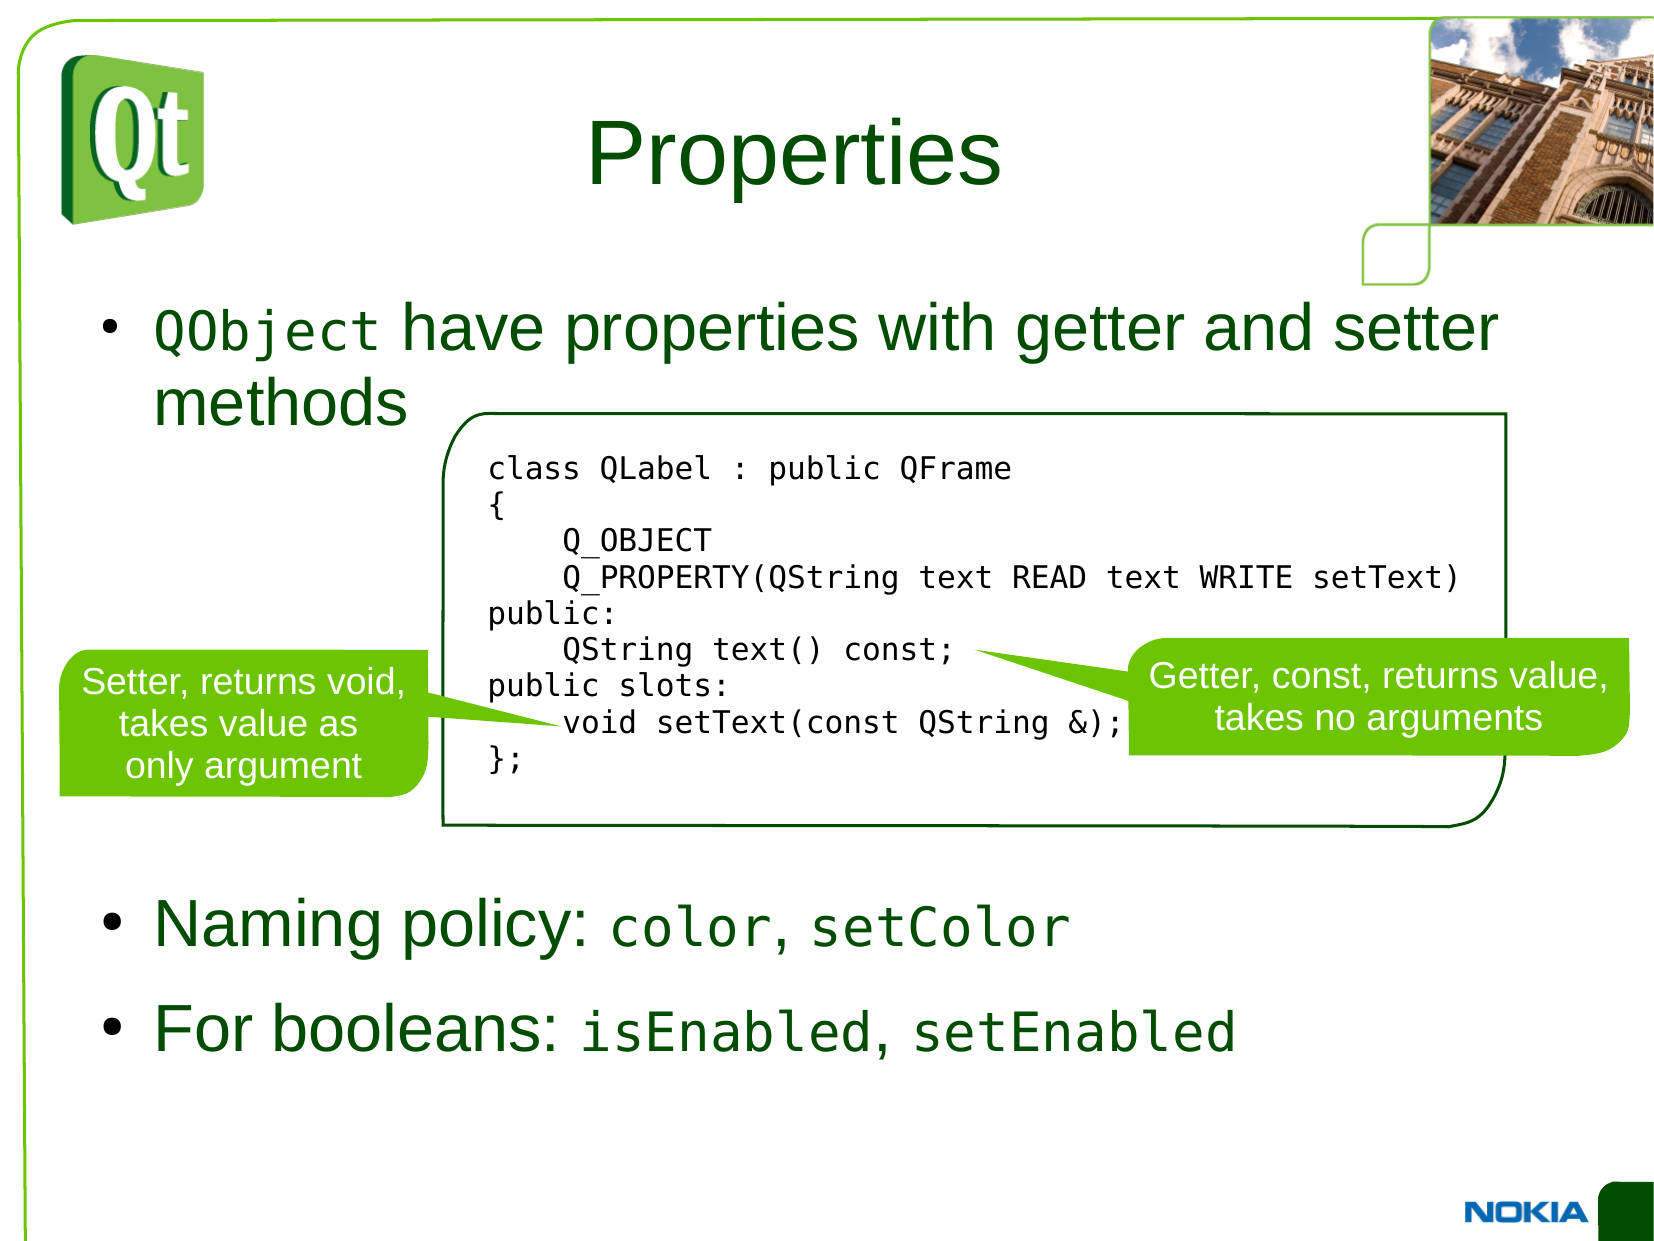

# Properties
QObject have properties with getter and setter methods
Naming policy: color, setColor
For booleans: isEnabled, setEnabled
class QLabel : public QFrame
{
 Q_OBJECT
 Q_PROPERTY(QString text READ text WRITE setText)
public:
 QString text() const;
public slots:
 void setText(const QString &);
};
Getter, const, returns value,
takes no arguments
Setter, returns void,
takes value as
only argument